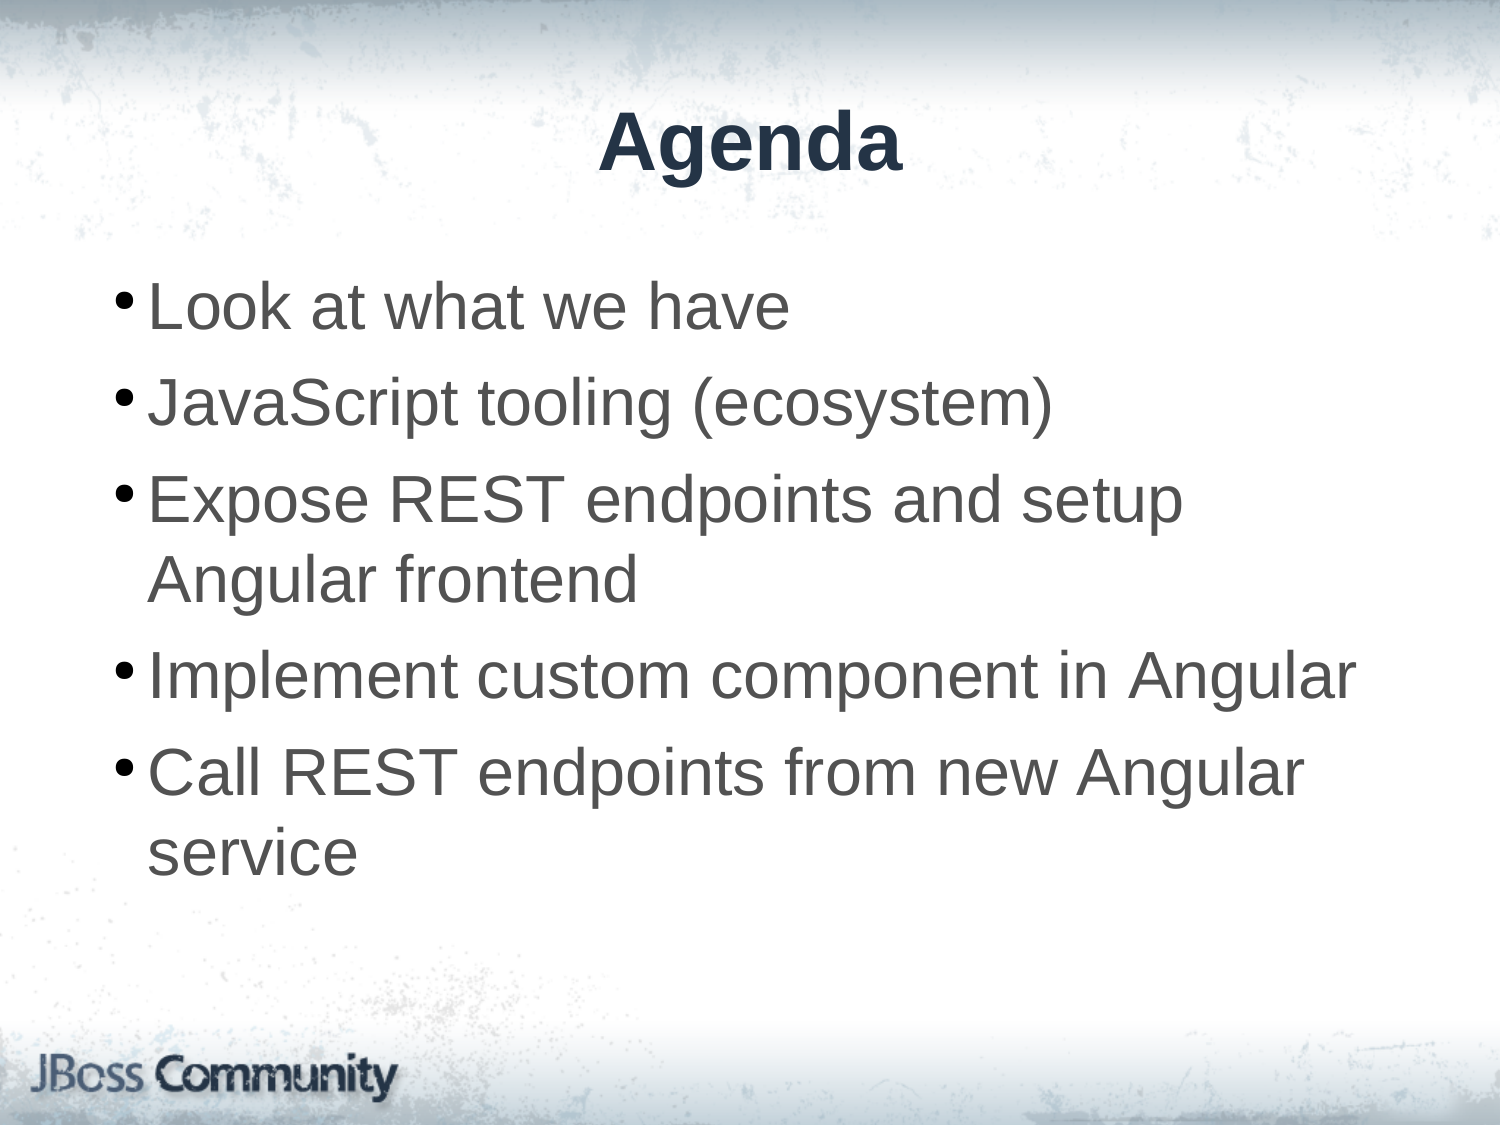

# Agenda
Look at what we have
JavaScript tooling (ecosystem)
Expose REST endpoints and setup Angular frontend
Implement custom component in Angular
Call REST endpoints from new Angular service